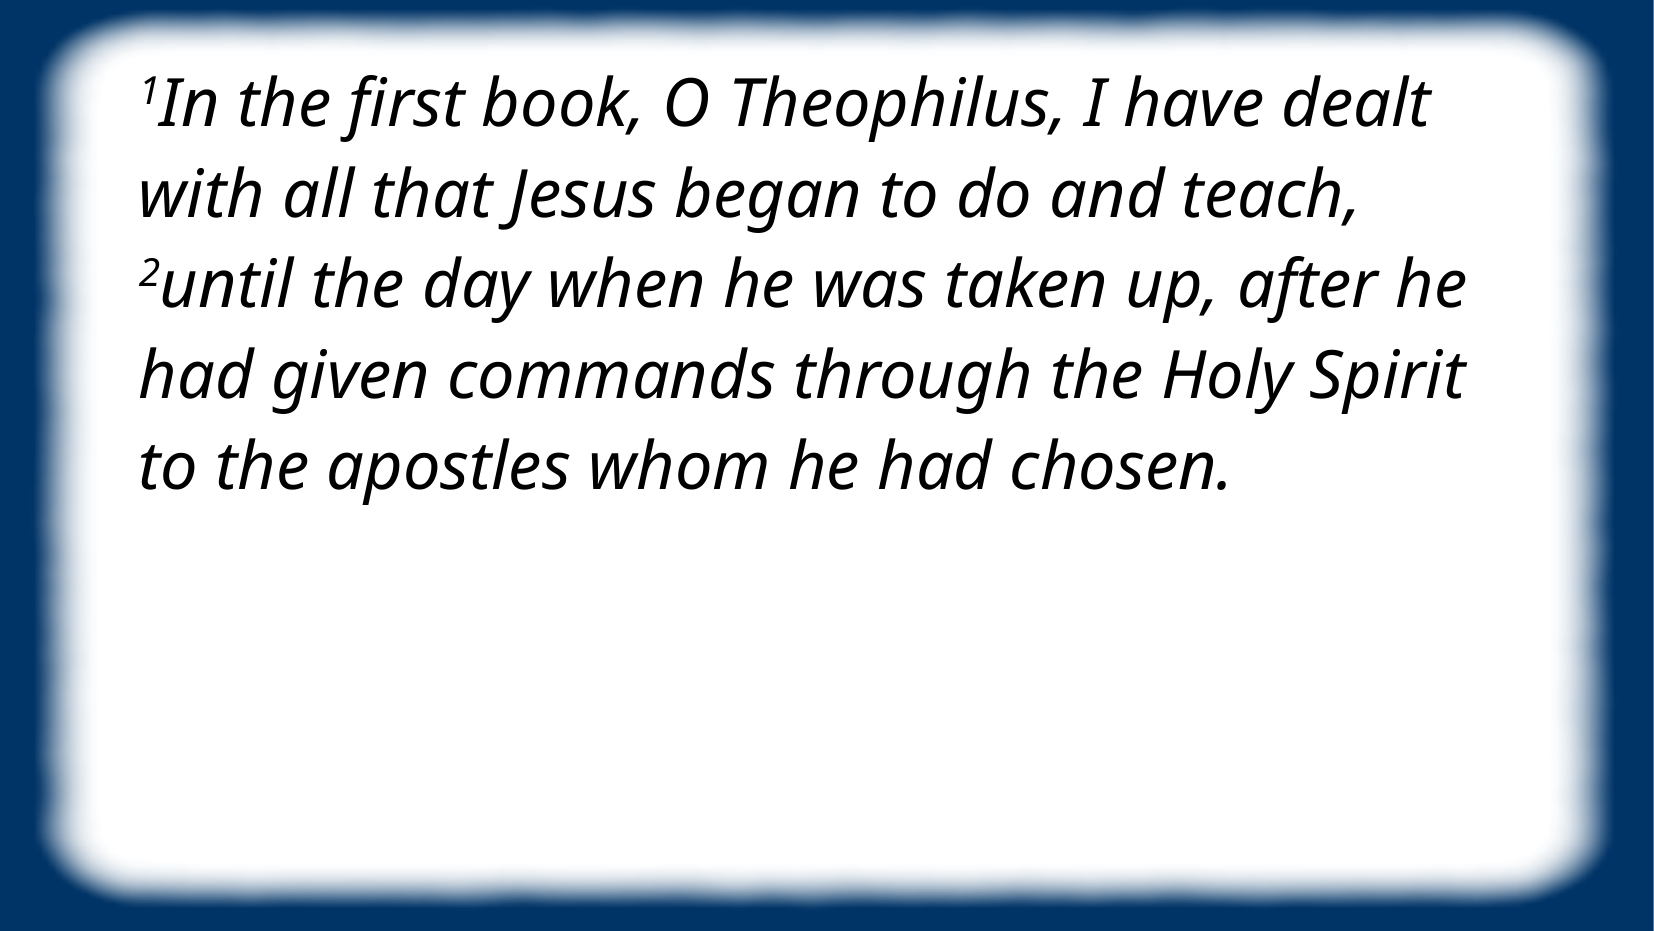

1In the first book, O Theophilus, I have dealt with all that Jesus began to do and teach, 2until the day when he was taken up, after he had given commands through the Holy Spirit to the apostles whom he had chosen.